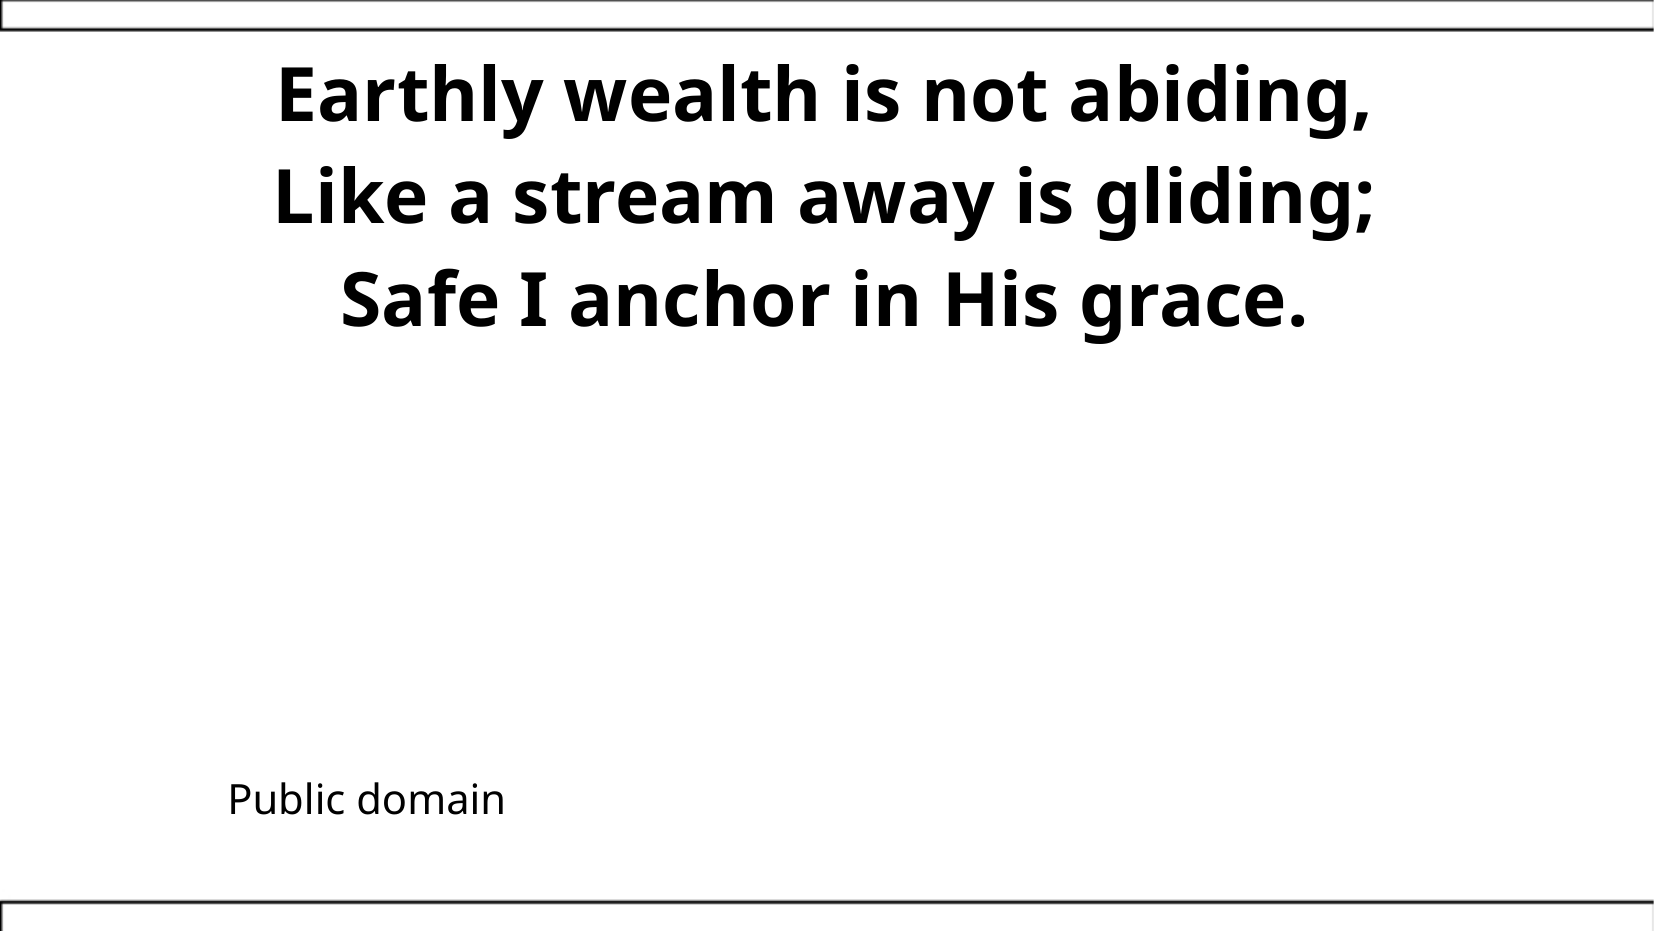

Earthly wealth is not abiding,
Like a stream away is gliding;
Safe I anchor in His grace.
 Public domain